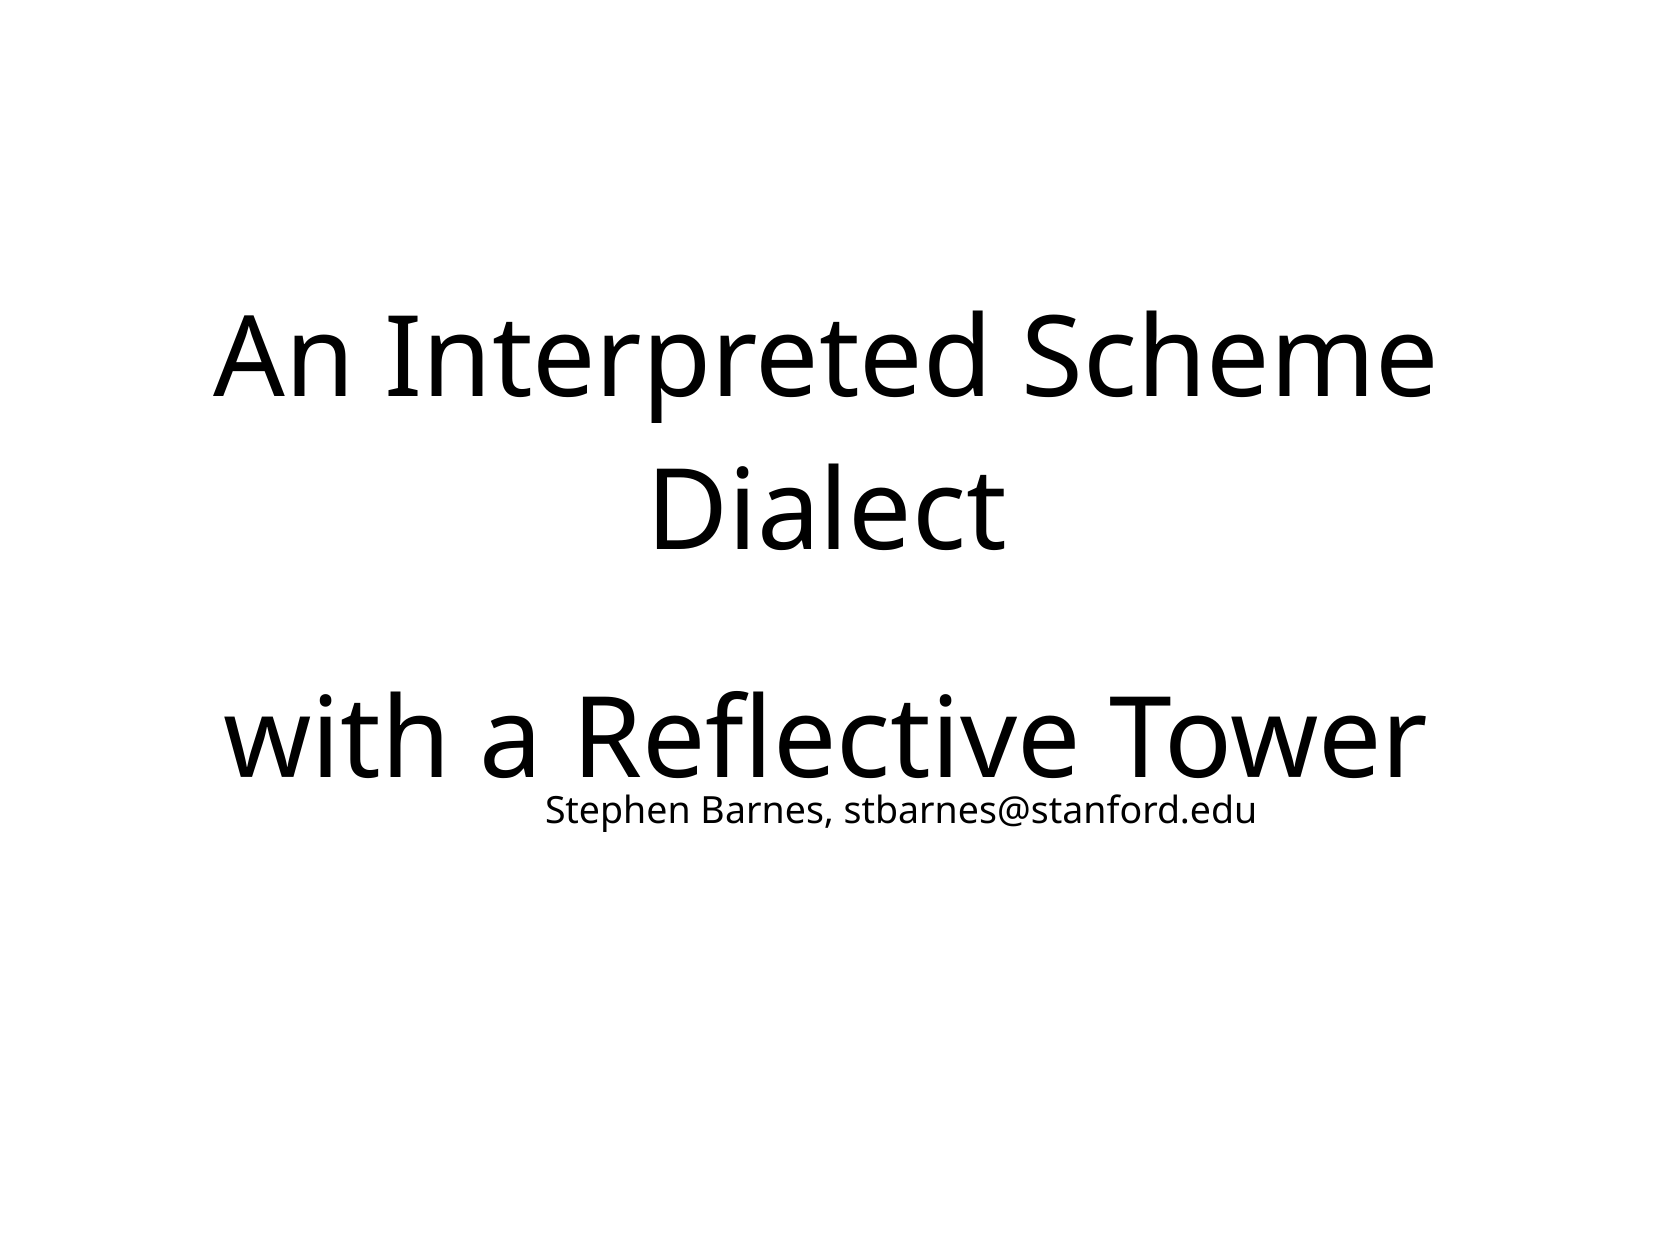

# An Interpreted Scheme Dialect with a Reflective Tower
Stephen Barnes, stbarnes@stanford.edu